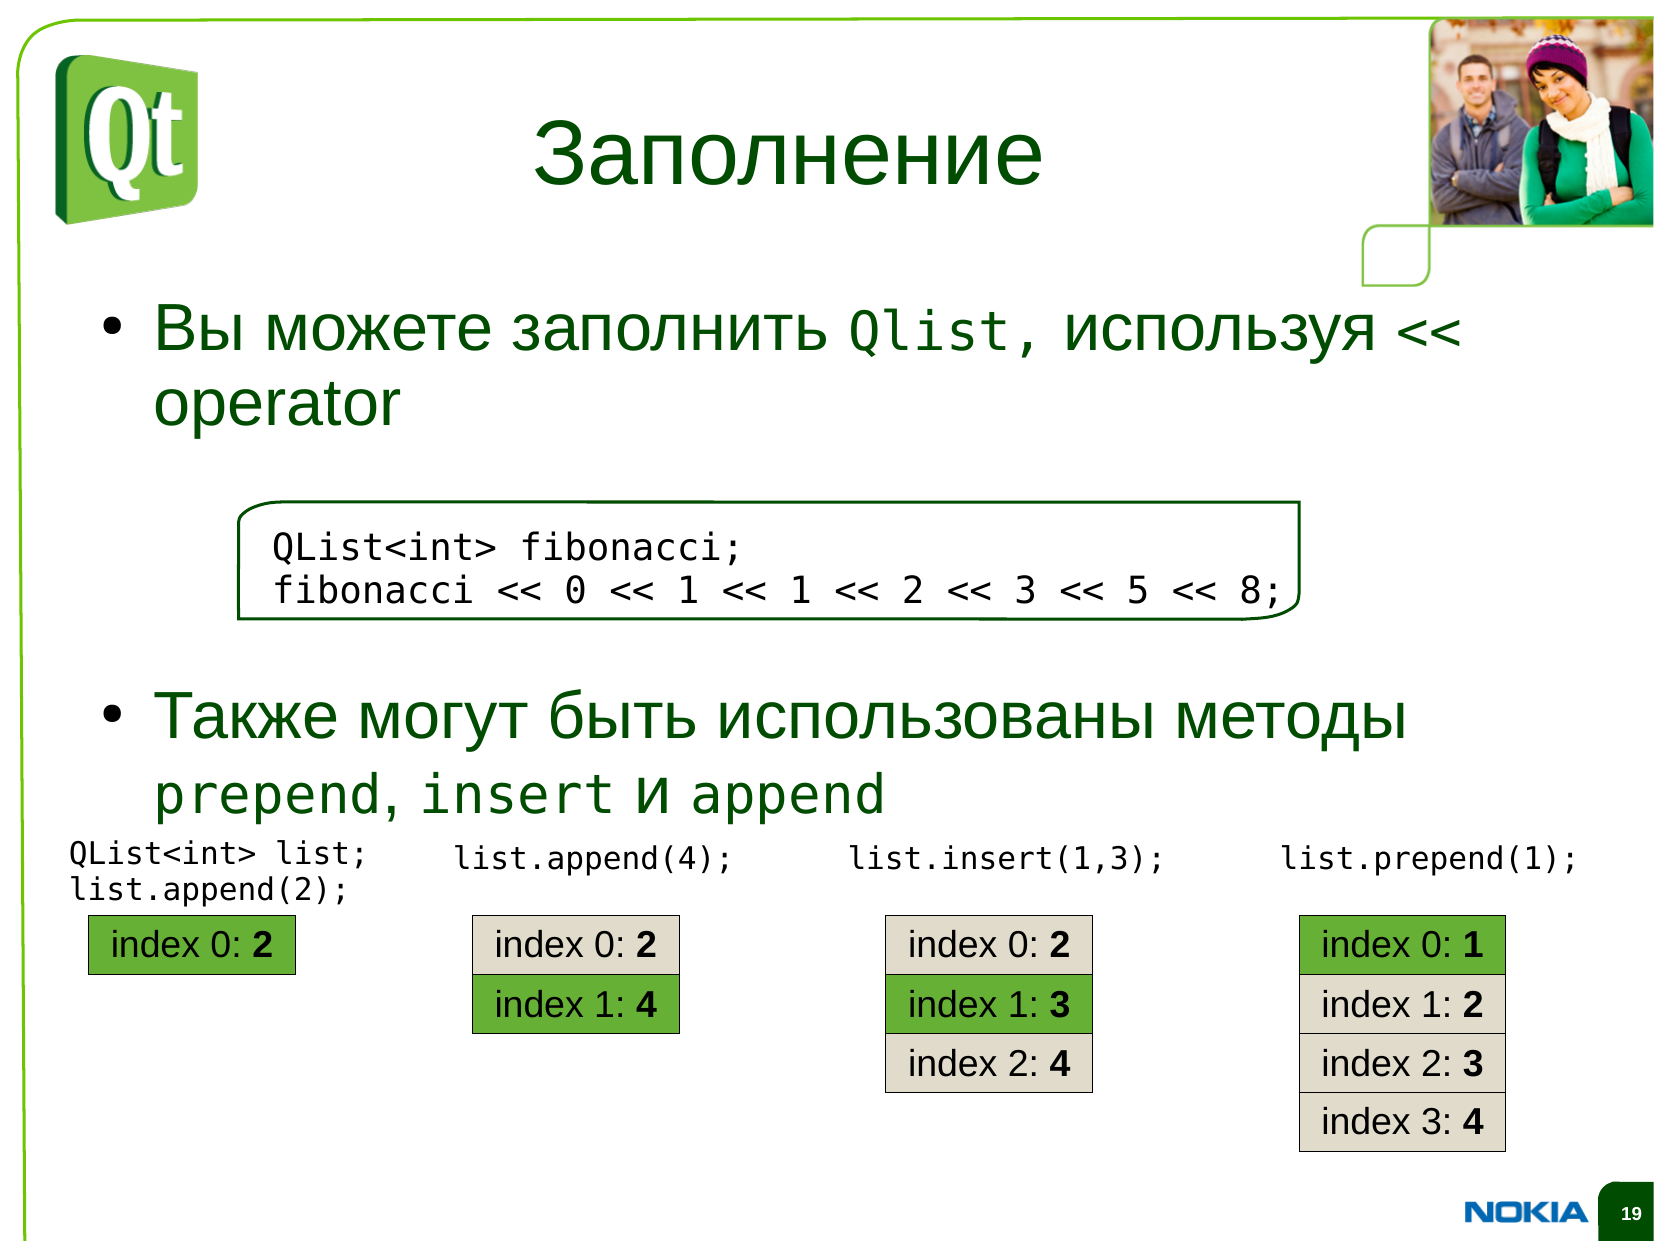

# Заполнение
Вы можете заполнить Qlist, используя << operator
Также могут быть использованы методы prepend, insert и append
QList<int> fibonacci;
fibonacci << 0 << 1 << 1 << 2 << 3 << 5 << 8;
list.append(4);
list.insert(1,3);
list.prepend(1);
QList<int> list;
list.append(2);
index 0: 2
index 0: 2
index 0: 2
index 0: 1
index 1: 4
index 1: 3
index 1: 2
index 2: 4
index 2: 3
index 3: 4